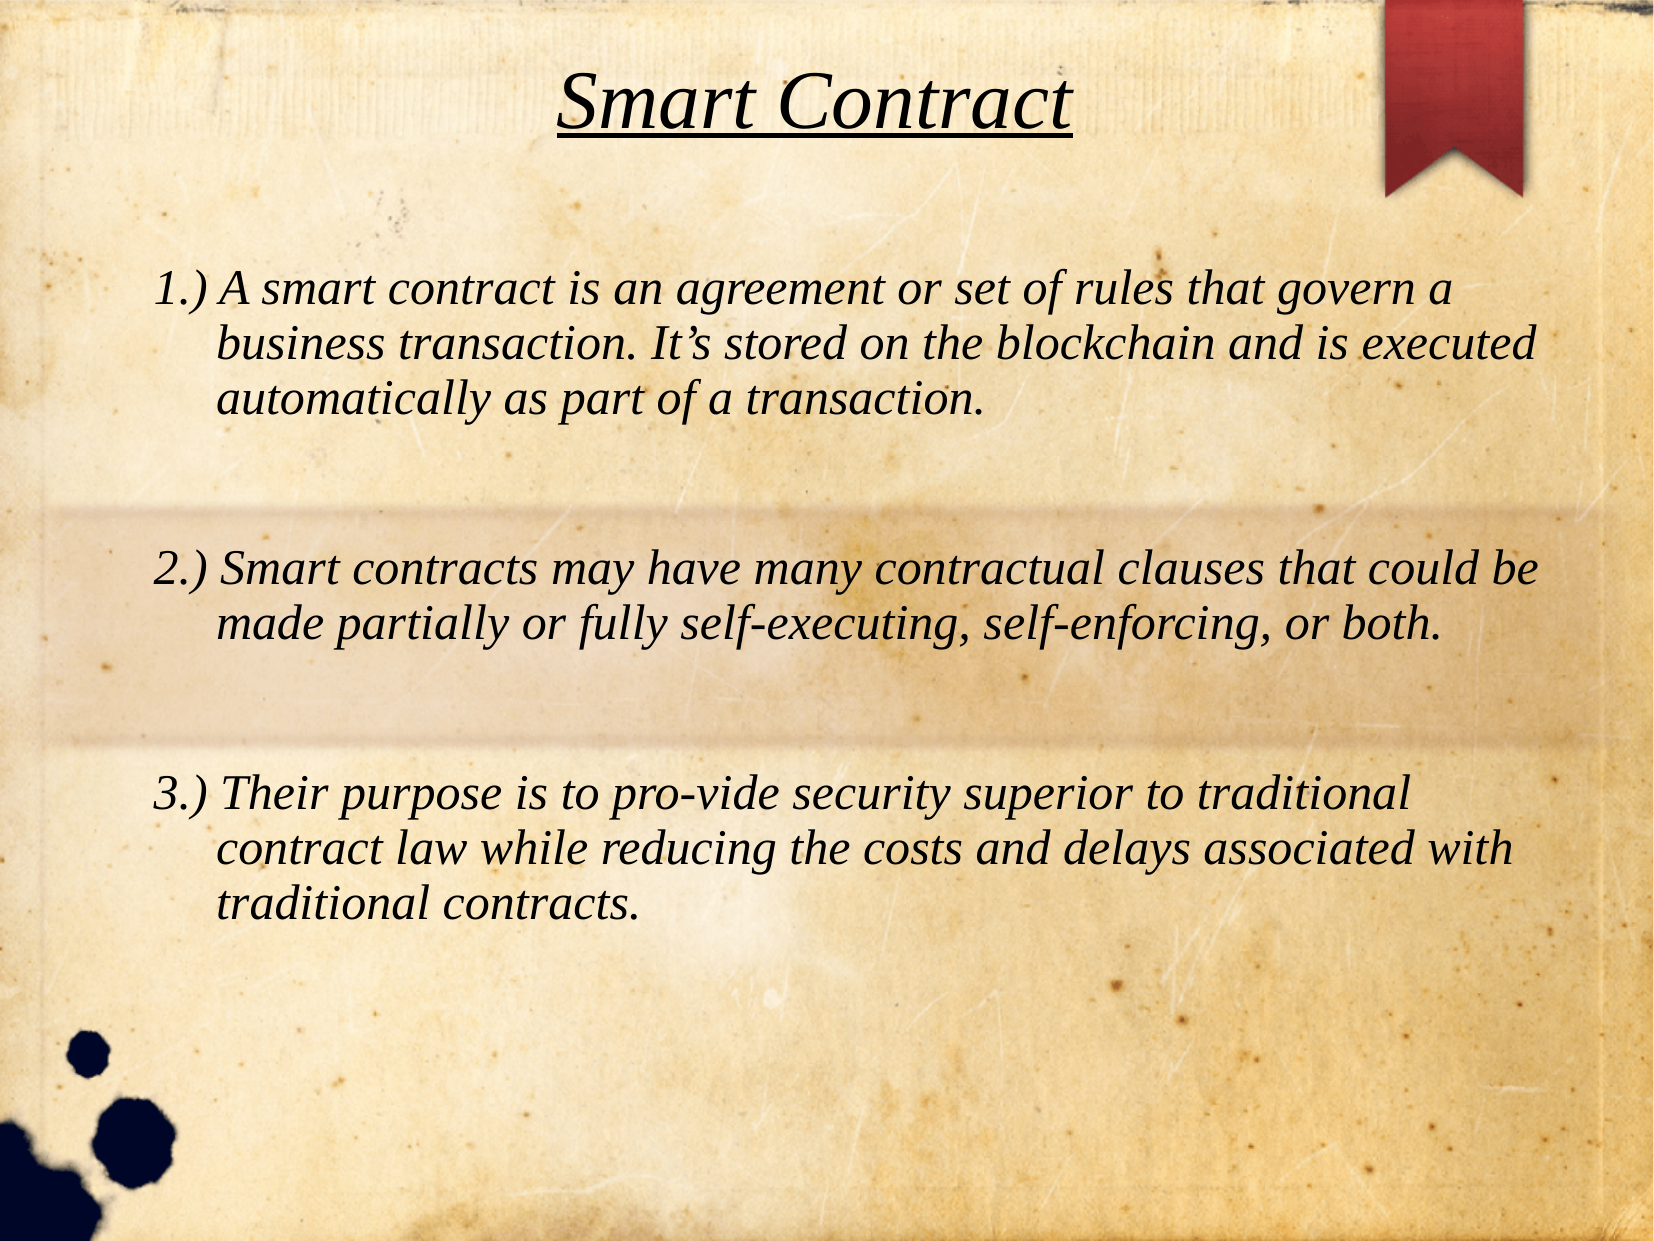

# Smart Contract
1.) A smart contract is an agreement or set of rules that govern a business transaction. It’s stored on the blockchain and is executed automatically as part of a transaction.
2.) Smart contracts may have many contractual clauses that could be made partially or fully self-executing, self-enforcing, or both.
3.) Their purpose is to pro-vide security superior to traditional contract law while reducing the costs and delays associated with traditional contracts.